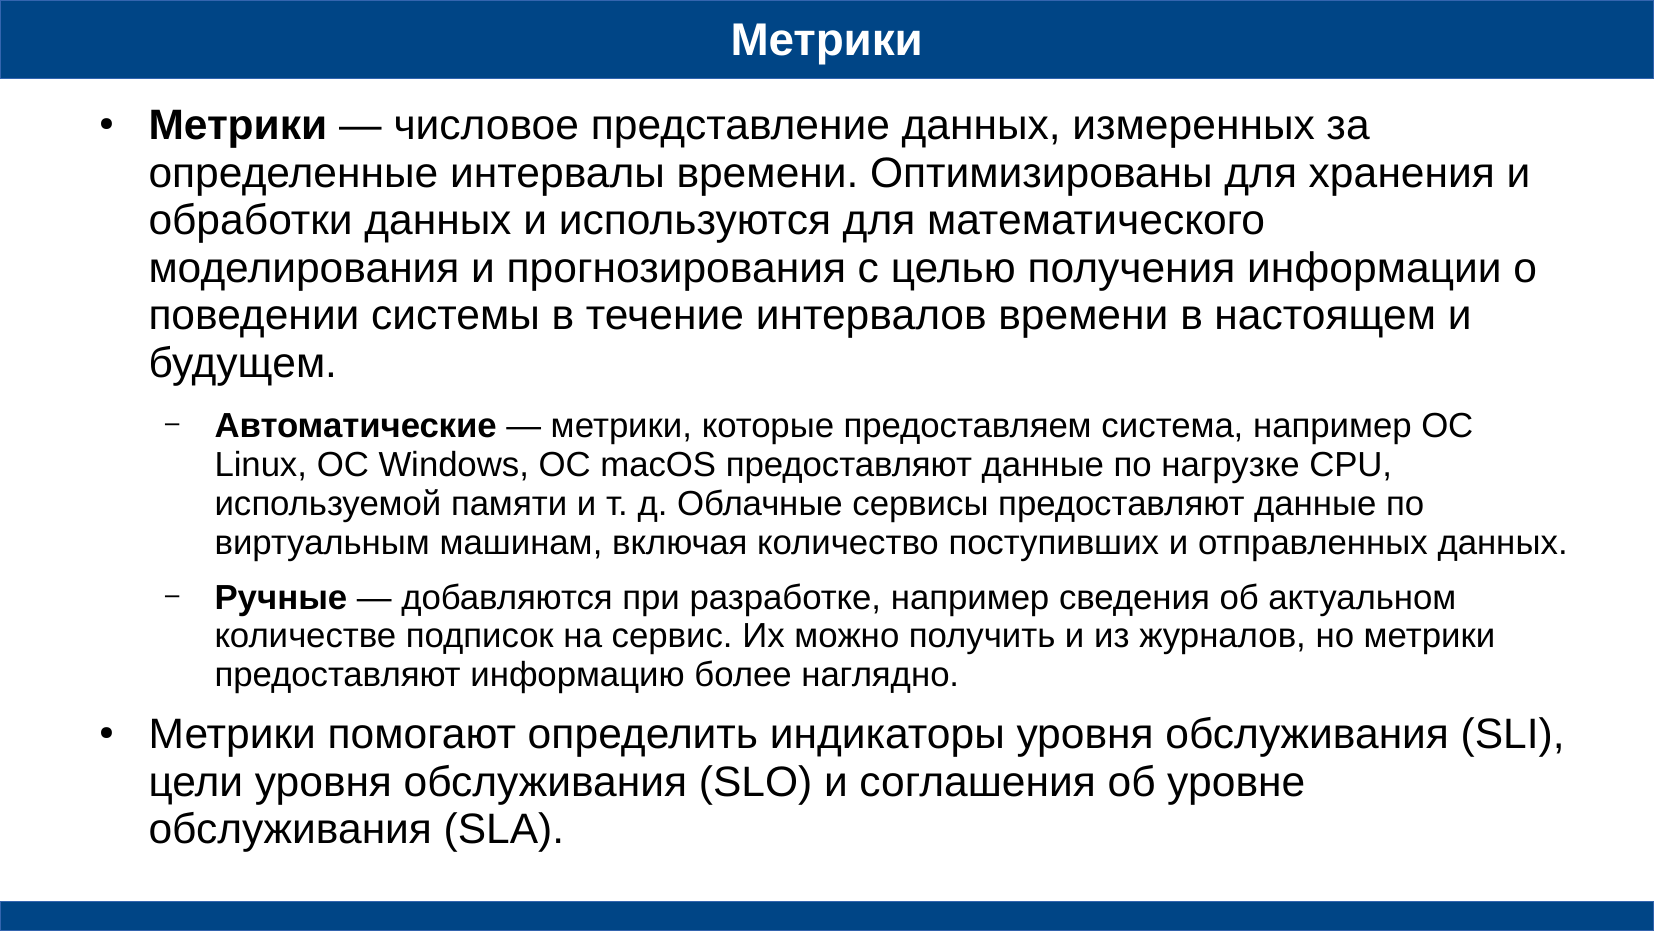

# Метрики
Метрики — числовое представление данных, измеренных за определенные интервалы времени. Оптимизированы для хранения и обработки данных и используются для математического моделирования и прогнозирования с целью получения информации о поведении системы в течение интервалов времени в настоящем и будущем.
Автоматические — метрики, которые предоставляем система, например ОС Linux, ОС Windows, ОС macOS предоставляют данные по нагрузке CPU, используемой памяти и т. д. Облачные сервисы предоставляют данные по виртуальным машинам, включая количество поступивших и отправленных данных.
Ручные — добавляются при разработке, например сведения об актуальном количестве подписок на сервис. Их можно получить и из журналов, но метрики предоставляют информацию более наглядно.
Метрики помогают определить индикаторы уровня обслуживания (SLI), цели уровня обслуживания (SLO) и соглашения об уровне обслуживания (SLA).